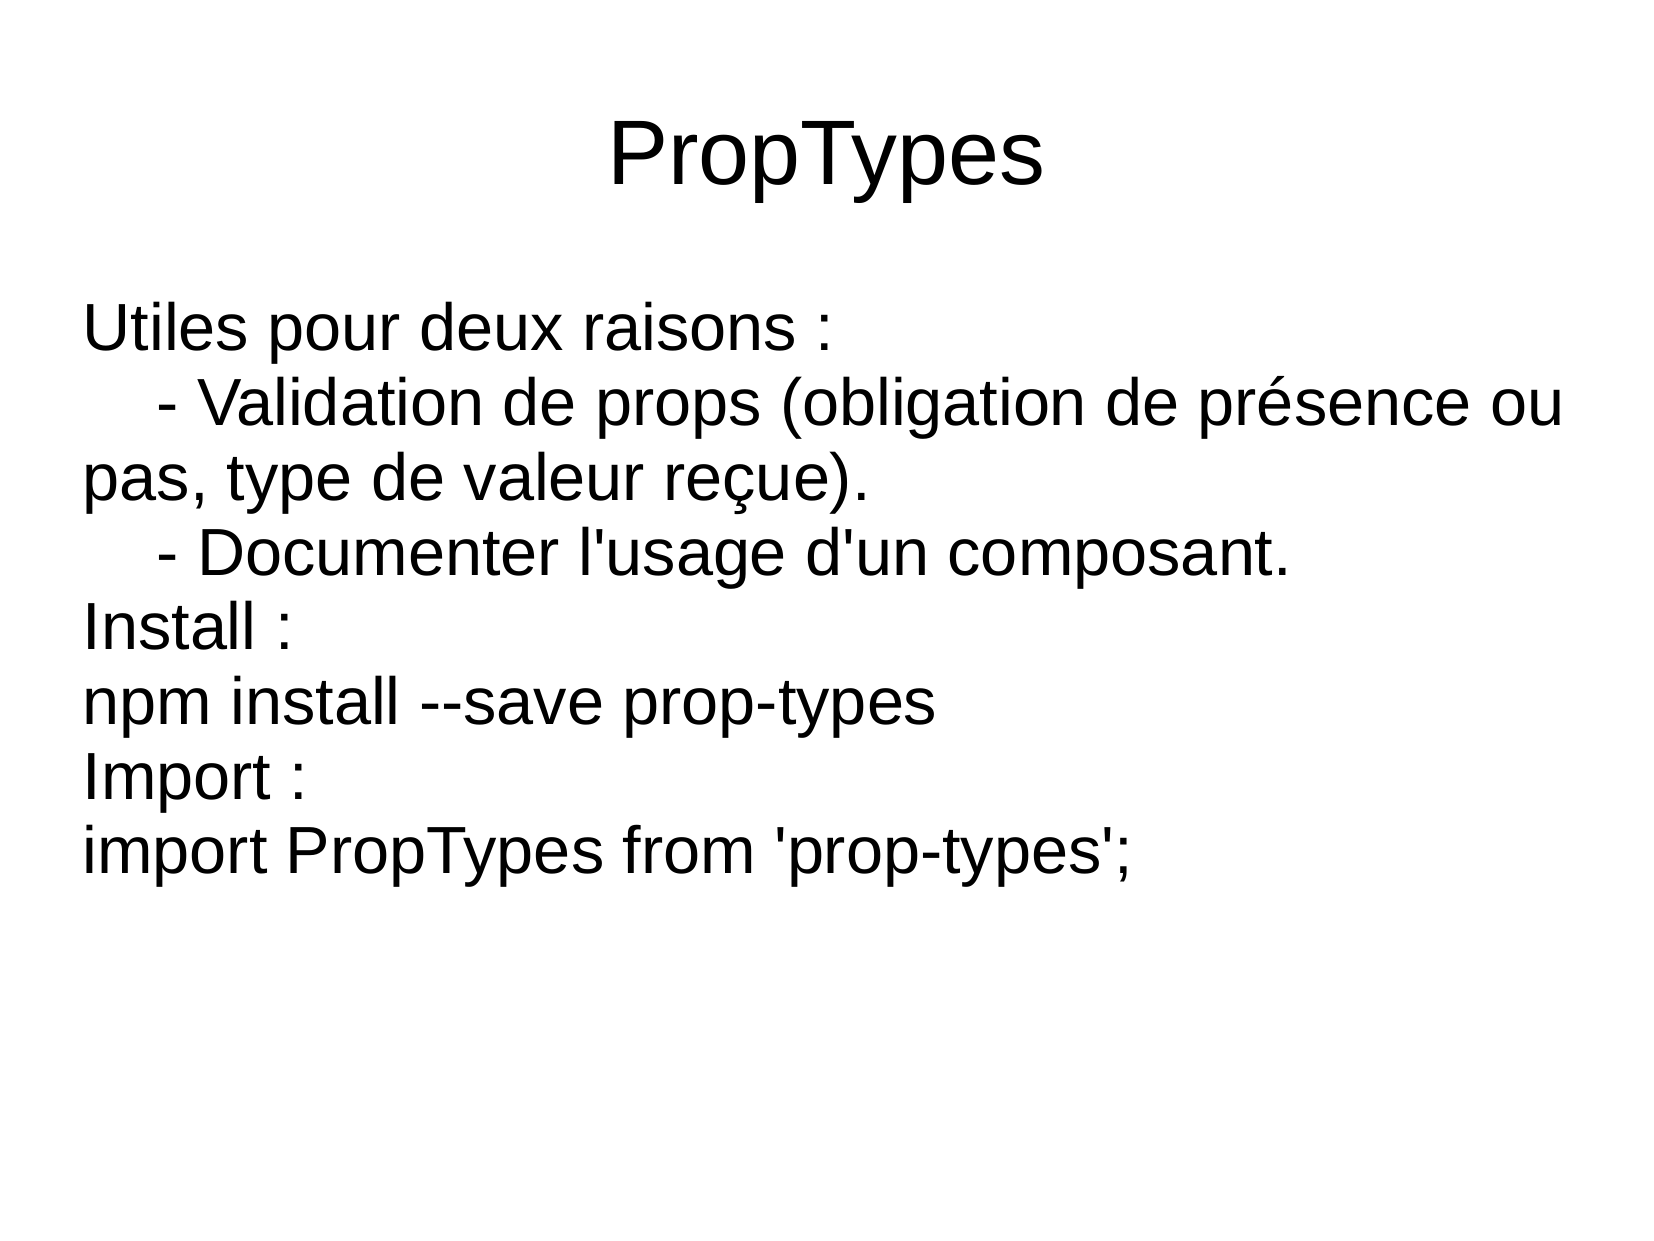

# PropTypes
Utiles pour deux raisons :
	- Validation de props (obligation de présence ou pas, type de valeur reçue).
	- Documenter l'usage d'un composant.
Install :
npm install --save prop-types
Import :
import PropTypes from 'prop-types';